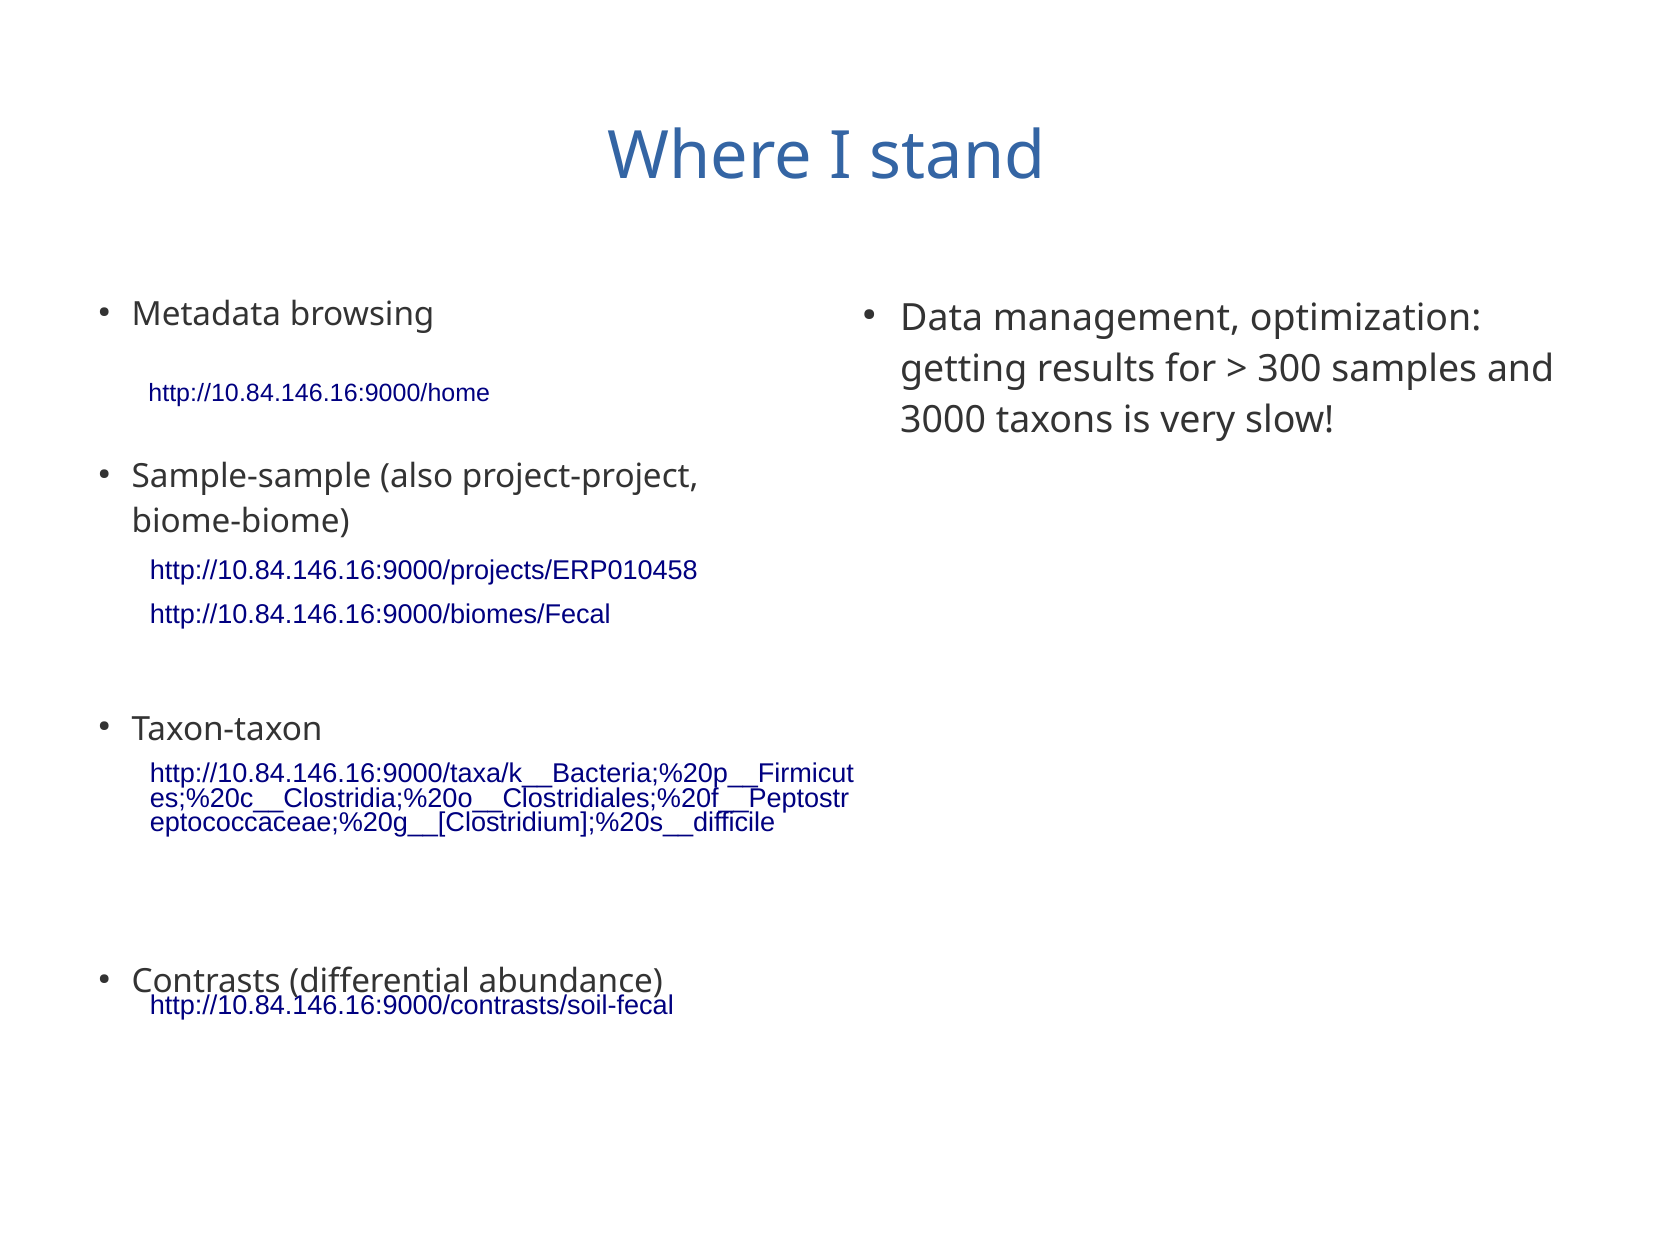

# Where I stand
Metadata browsing
Sample-sample (also project-project, biome-biome)
Taxon-taxon
Contrasts (differential abundance)
Data management, optimization: getting results for > 300 samples and 3000 taxons is very slow!
http://10.84.146.16:9000/home
http://10.84.146.16:9000/projects/ERP010458
http://10.84.146.16:9000/biomes/Fecal
http://10.84.146.16:9000/taxa/k__Bacteria;%20p__Firmicutes;%20c__Clostridia;%20o__Clostridiales;%20f__Peptostreptococcaceae;%20g__[Clostridium];%20s__difficile
http://10.84.146.16:9000/contrasts/soil-fecal